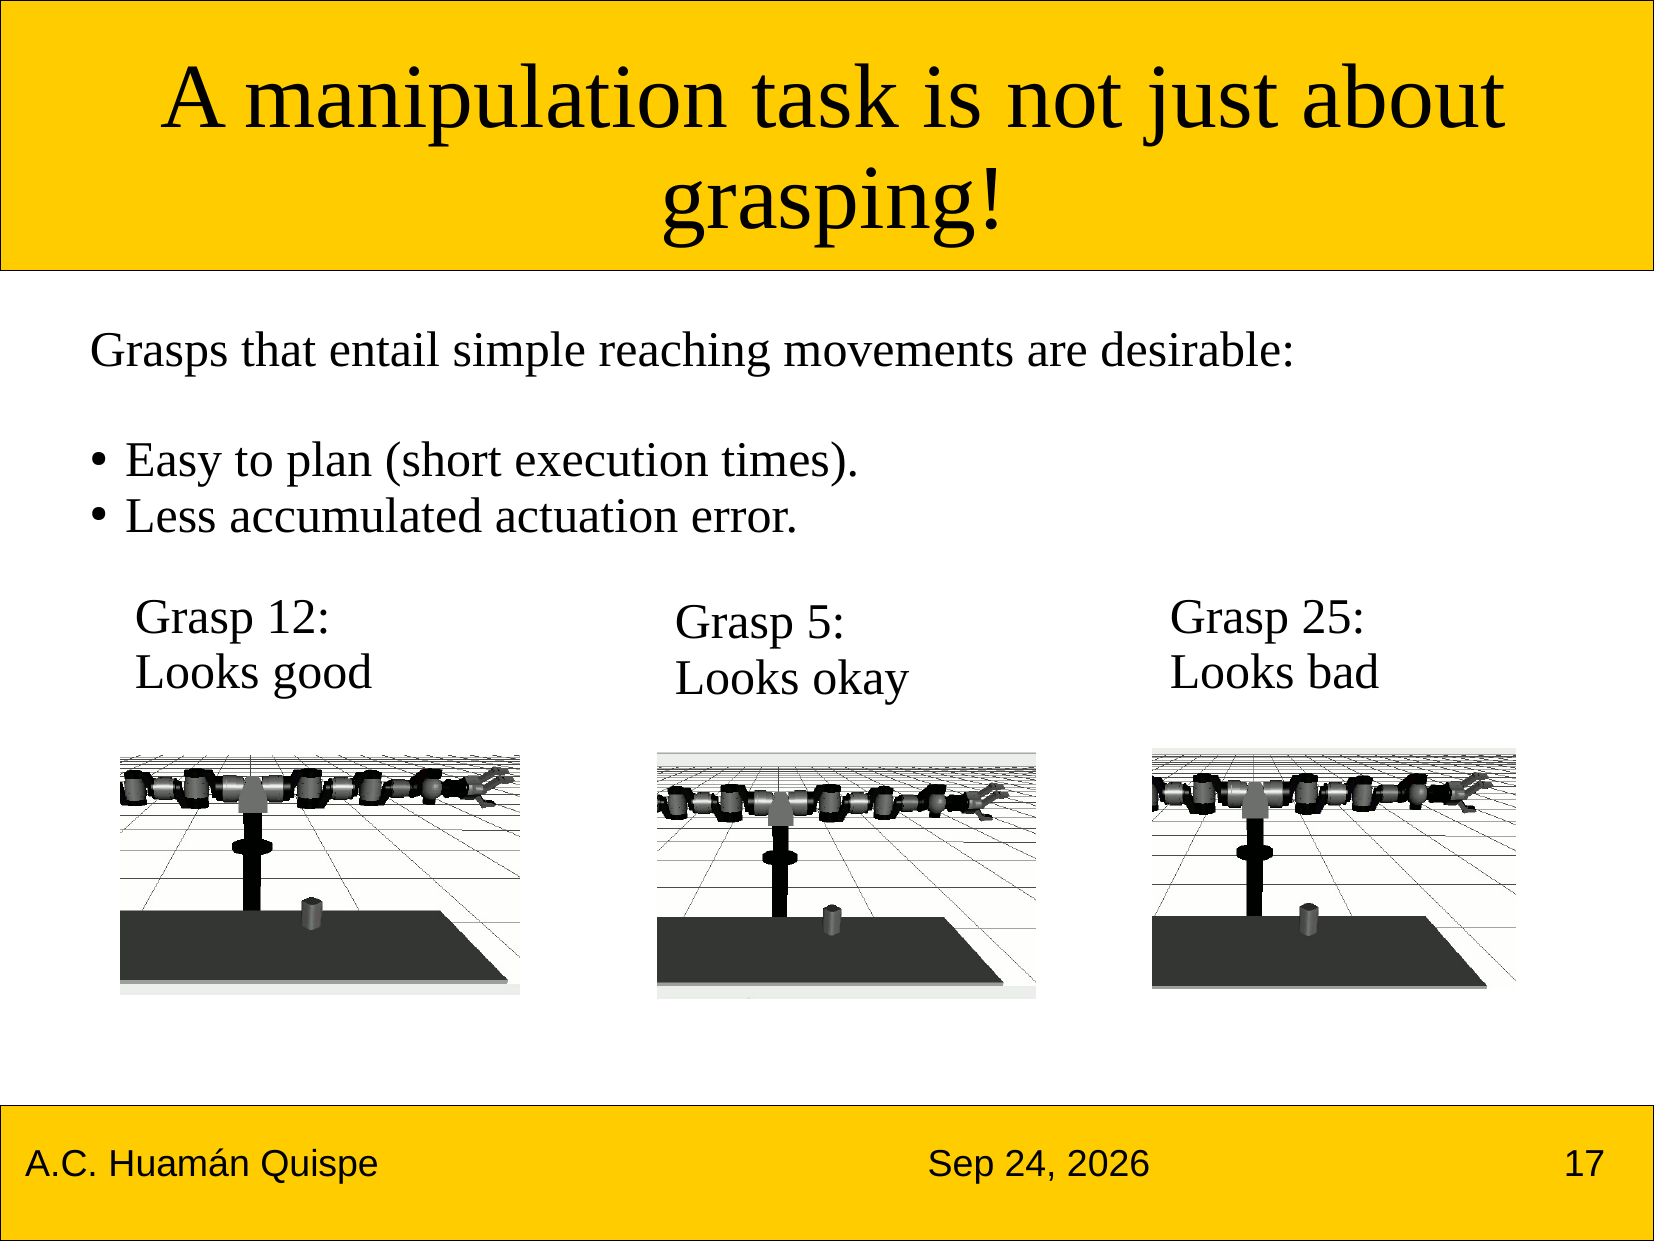

# A manipulation task is not just about grasping!
Grasps that entail simple reaching movements are desirable:
Easy to plan (short execution times).
Less accumulated actuation error.
Grasp 12:
Looks good
Grasp 25:
Looks bad
Grasp 5:
Looks okay